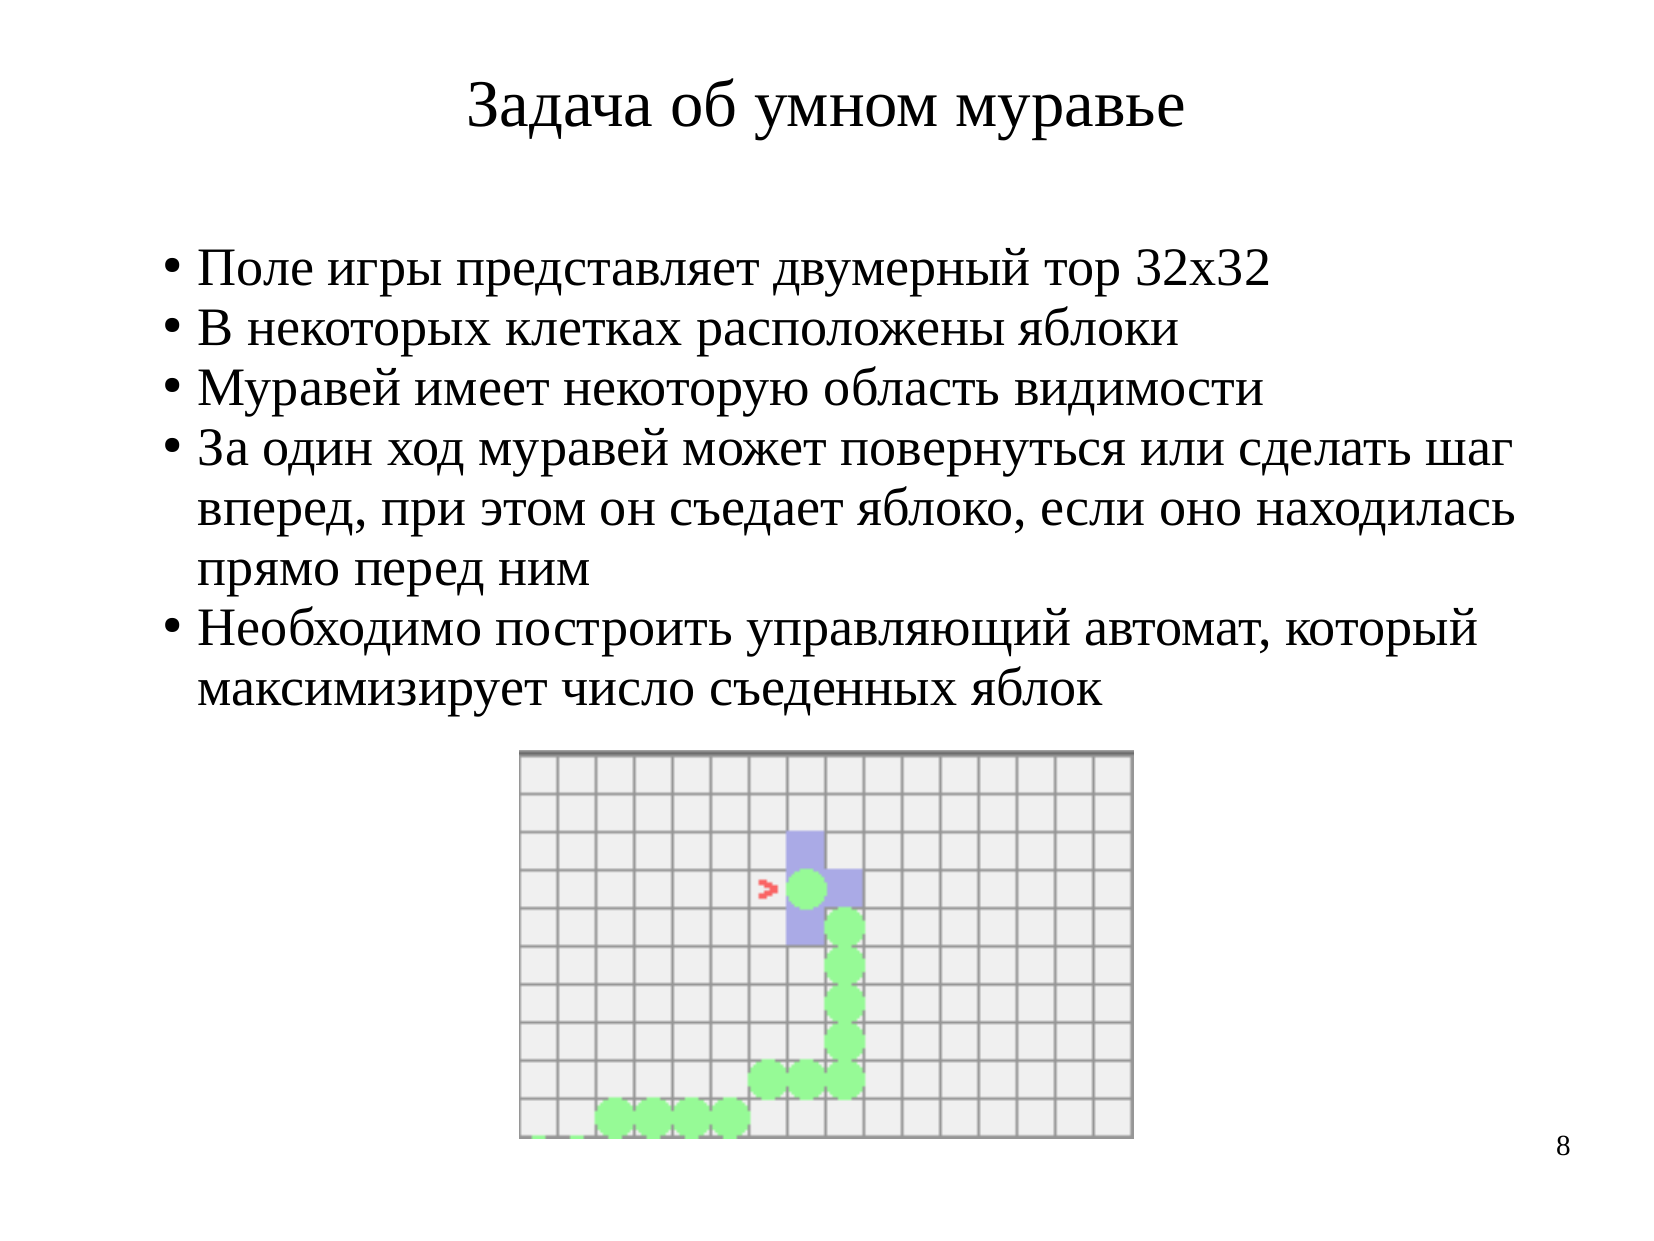

Задача об умном муравье
Поле игры представляет двумерный тор 32х32
В некоторых клетках расположены яблоки
Муравей имеет некоторую область видимости
За один ход муравей может повернуться или сделать шаг
вперед, при этом он съедает яблоко, если оно находилась
прямо перед ним
Необходимо построить управляющий автомат, который
максимизирует число съеденных яблок
8